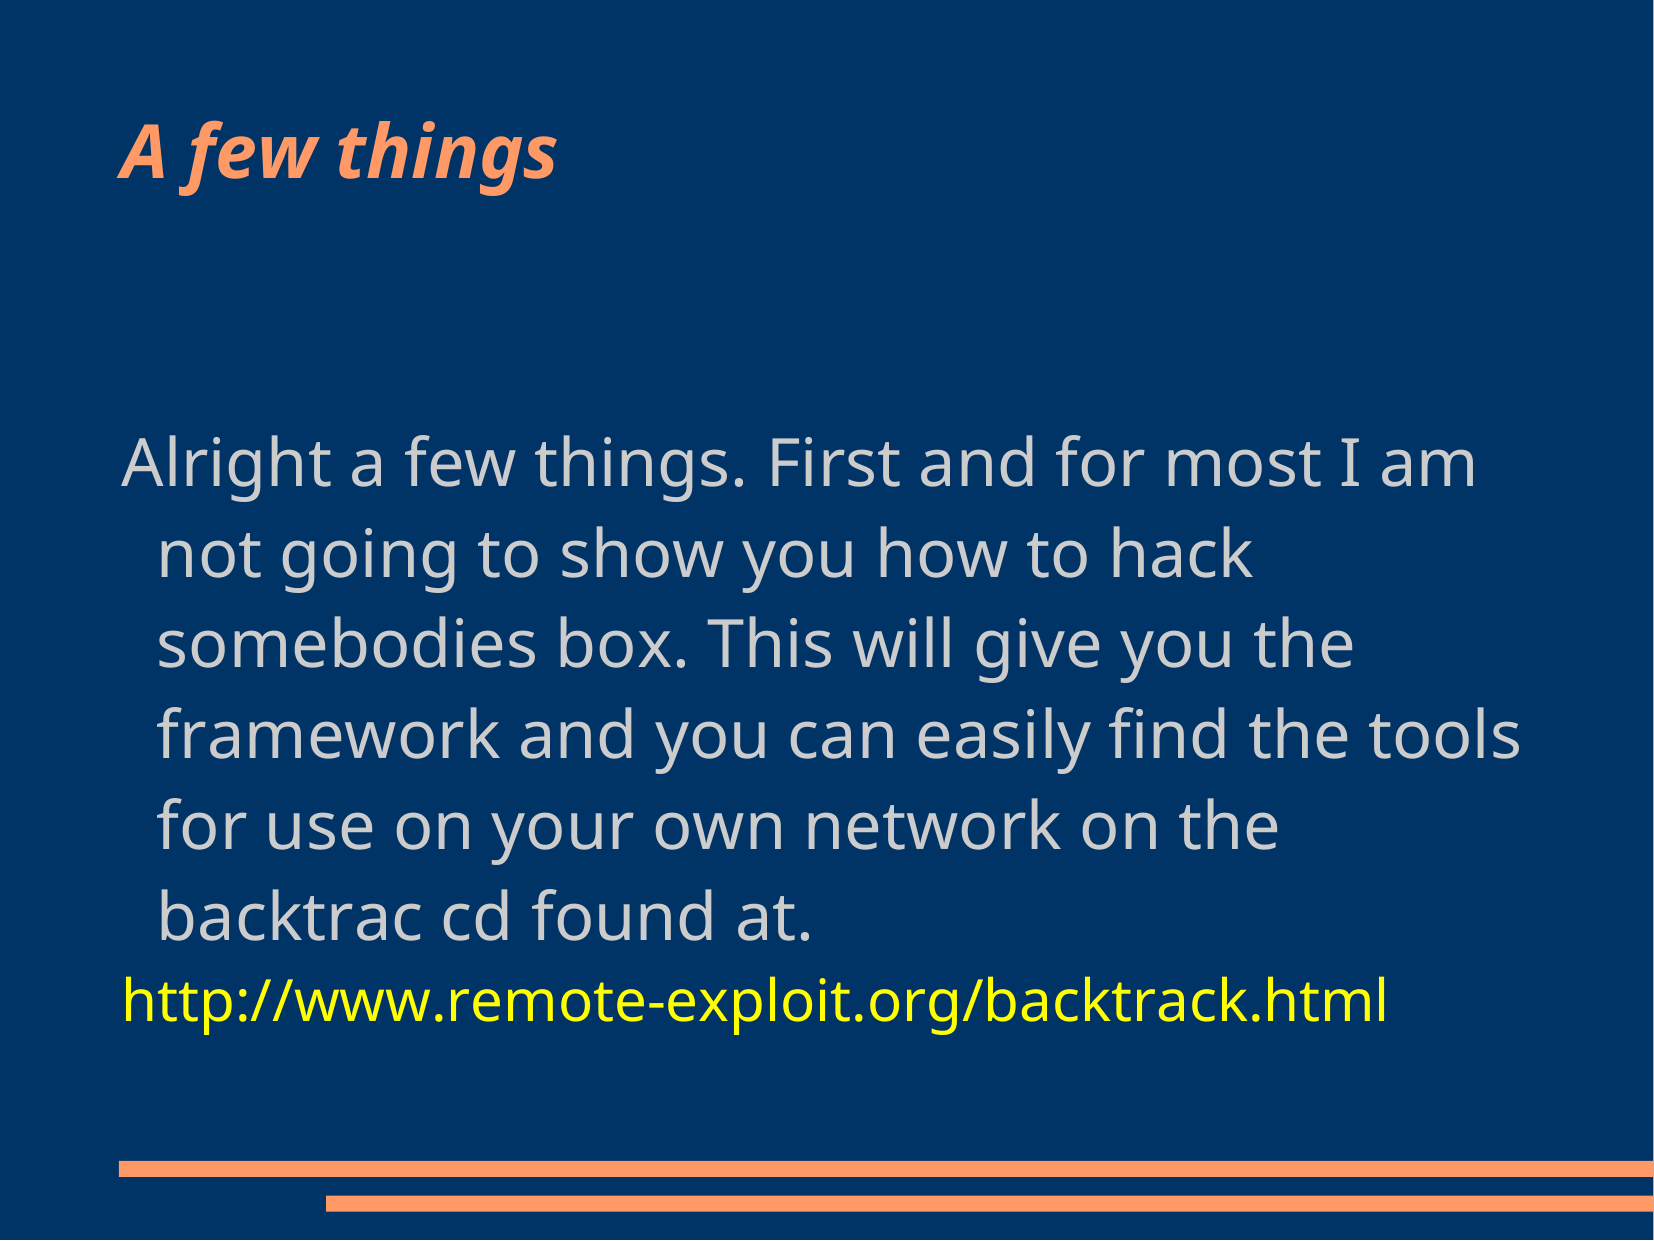

# A few things
Alright a few things. First and for most I am not going to show you how to hack somebodies box. This will give you the framework and you can easily find the tools for use on your own network on the backtrac cd found at.
http://www.remote-exploit.org/backtrack.html